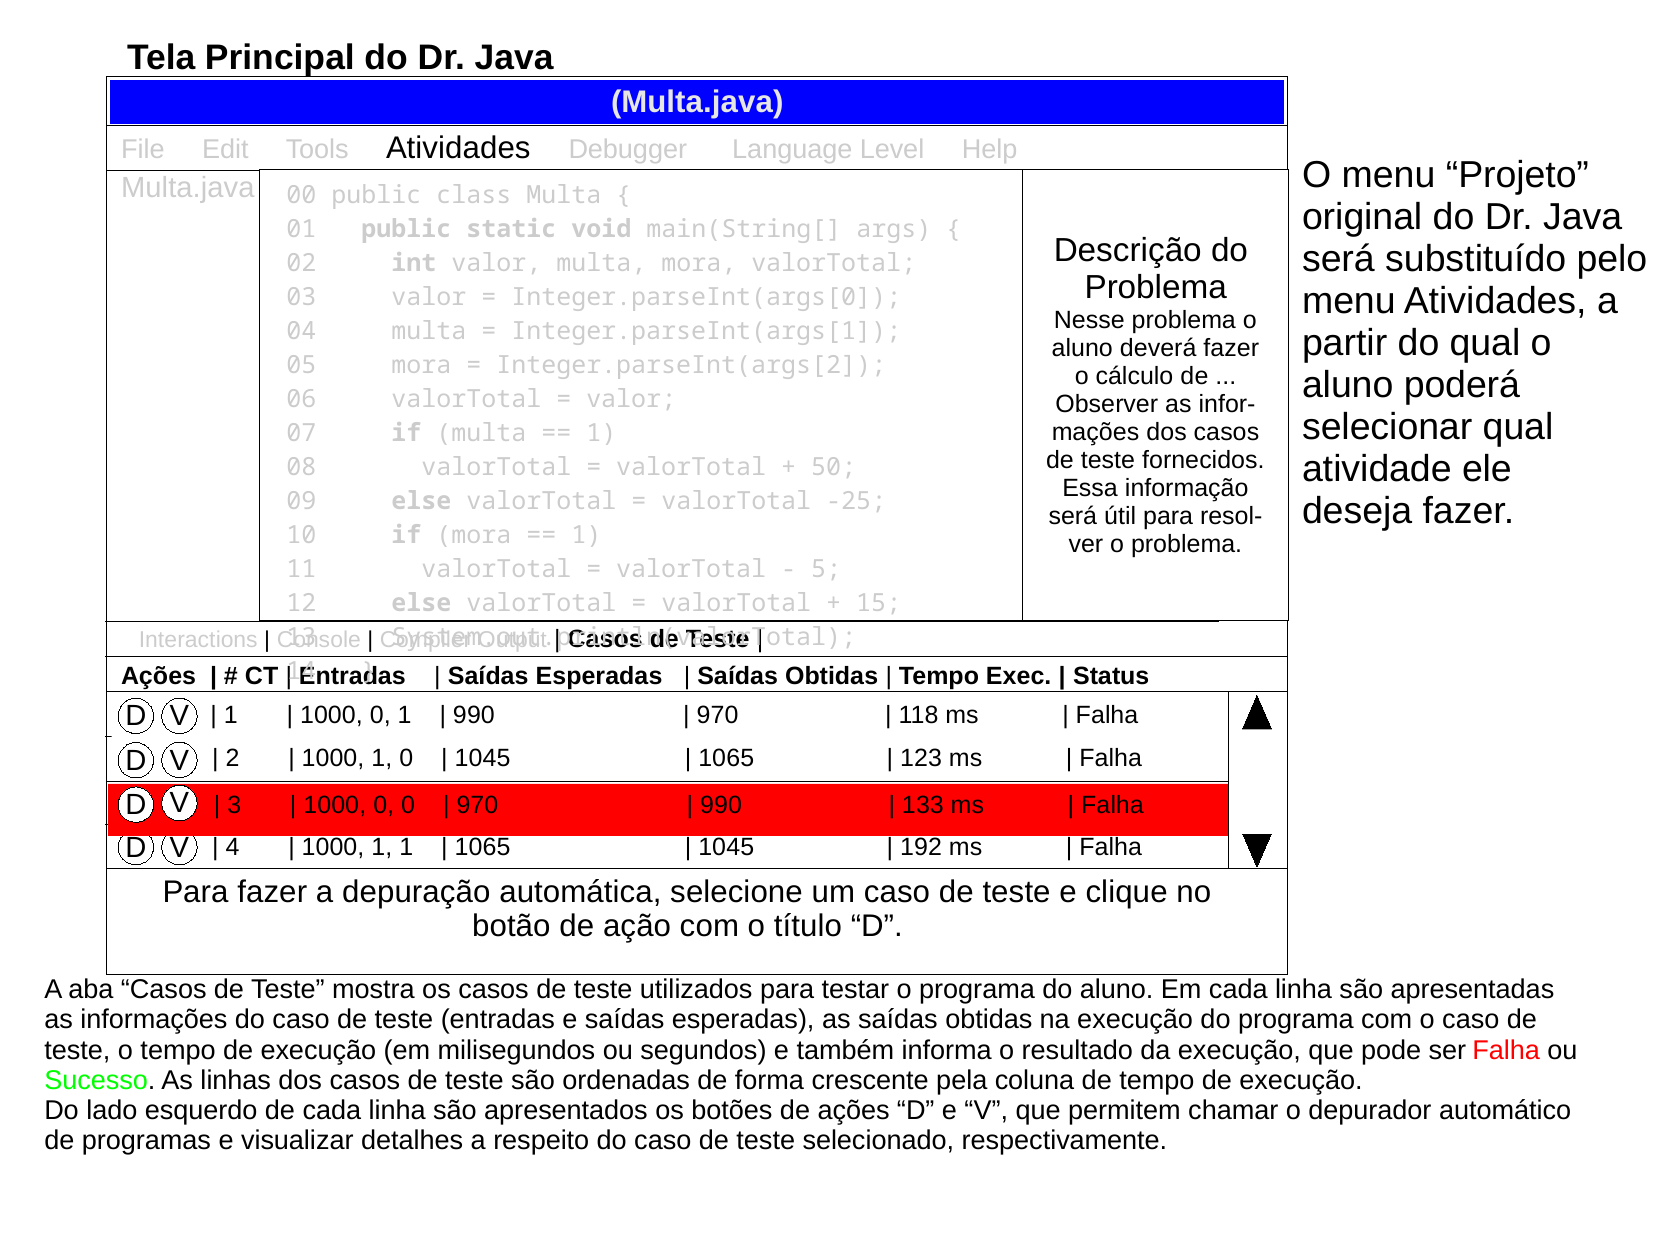

Tela Principal do Dr. Java
(Multa.java)
File Edit Tools Atividades Debugger Language Level Help
O menu “Projeto”
original do Dr. Java
será substituído pelo
menu Atividades, a
partir do qual o
aluno poderá
selecionar qual
atividade ele
deseja fazer.
Multa.java
00 public class Multa {
01 public static void main(String[] args) {
02 int valor, multa, mora, valorTotal;
03 valor = Integer.parseInt(args[0]);
04 multa = Integer.parseInt(args[1]);
05 mora = Integer.parseInt(args[2]);
06 valorTotal = valor;
07 if (multa == 1)
08 valorTotal = valorTotal + 50;
09 else valorTotal = valorTotal -25;
10 if (mora == 1)
11 valorTotal = valorTotal - 5;
12 else valorTotal = valorTotal + 15;
13 System.out.println(valorTotal);
14 }
Descrição do
Problema
Nesse problema o
aluno deverá fazer
o cálculo de ...
Observer as infor-
mações dos casos
de teste fornecidos.
Essa informação
será útil para resol-
ver o problema.
Interactions | Console | Compiler Output | Casos de Teste |
Ações | # CT | Entradas | Saídas Esperadas | Saídas Obtidas | Tempo Exec. | Status
 | 1 | 1000, 0, 1 | 990 | 970 | 118 ms | Falha
D
V
 | 2 | 1000, 1, 0 | 1045 | 1065 | 123 ms | Falha
V
D
 | 3 | 1000, 0, 0 | 970 | 990 | 133 ms | Falha
V
D
 | 4 | 1000, 1, 1 | 1065 | 1045 | 192 ms | Falha
D
V
Para fazer a depuração automática, selecione um caso de teste e clique no botão de ação com o título “D”.
A aba “Casos de Teste” mostra os casos de teste utilizados para testar o programa do aluno. Em cada linha são apresentadas as informações do caso de teste (entradas e saídas esperadas), as saídas obtidas na execução do programa com o caso de teste, o tempo de execução (em milisegundos ou segundos) e também informa o resultado da execução, que pode ser Falha ou Sucesso. As linhas dos casos de teste são ordenadas de forma crescente pela coluna de tempo de execução.
Do lado esquerdo de cada linha são apresentados os botões de ações “D” e “V”, que permitem chamar o depurador automático de programas e visualizar detalhes a respeito do caso de teste selecionado, respectivamente.